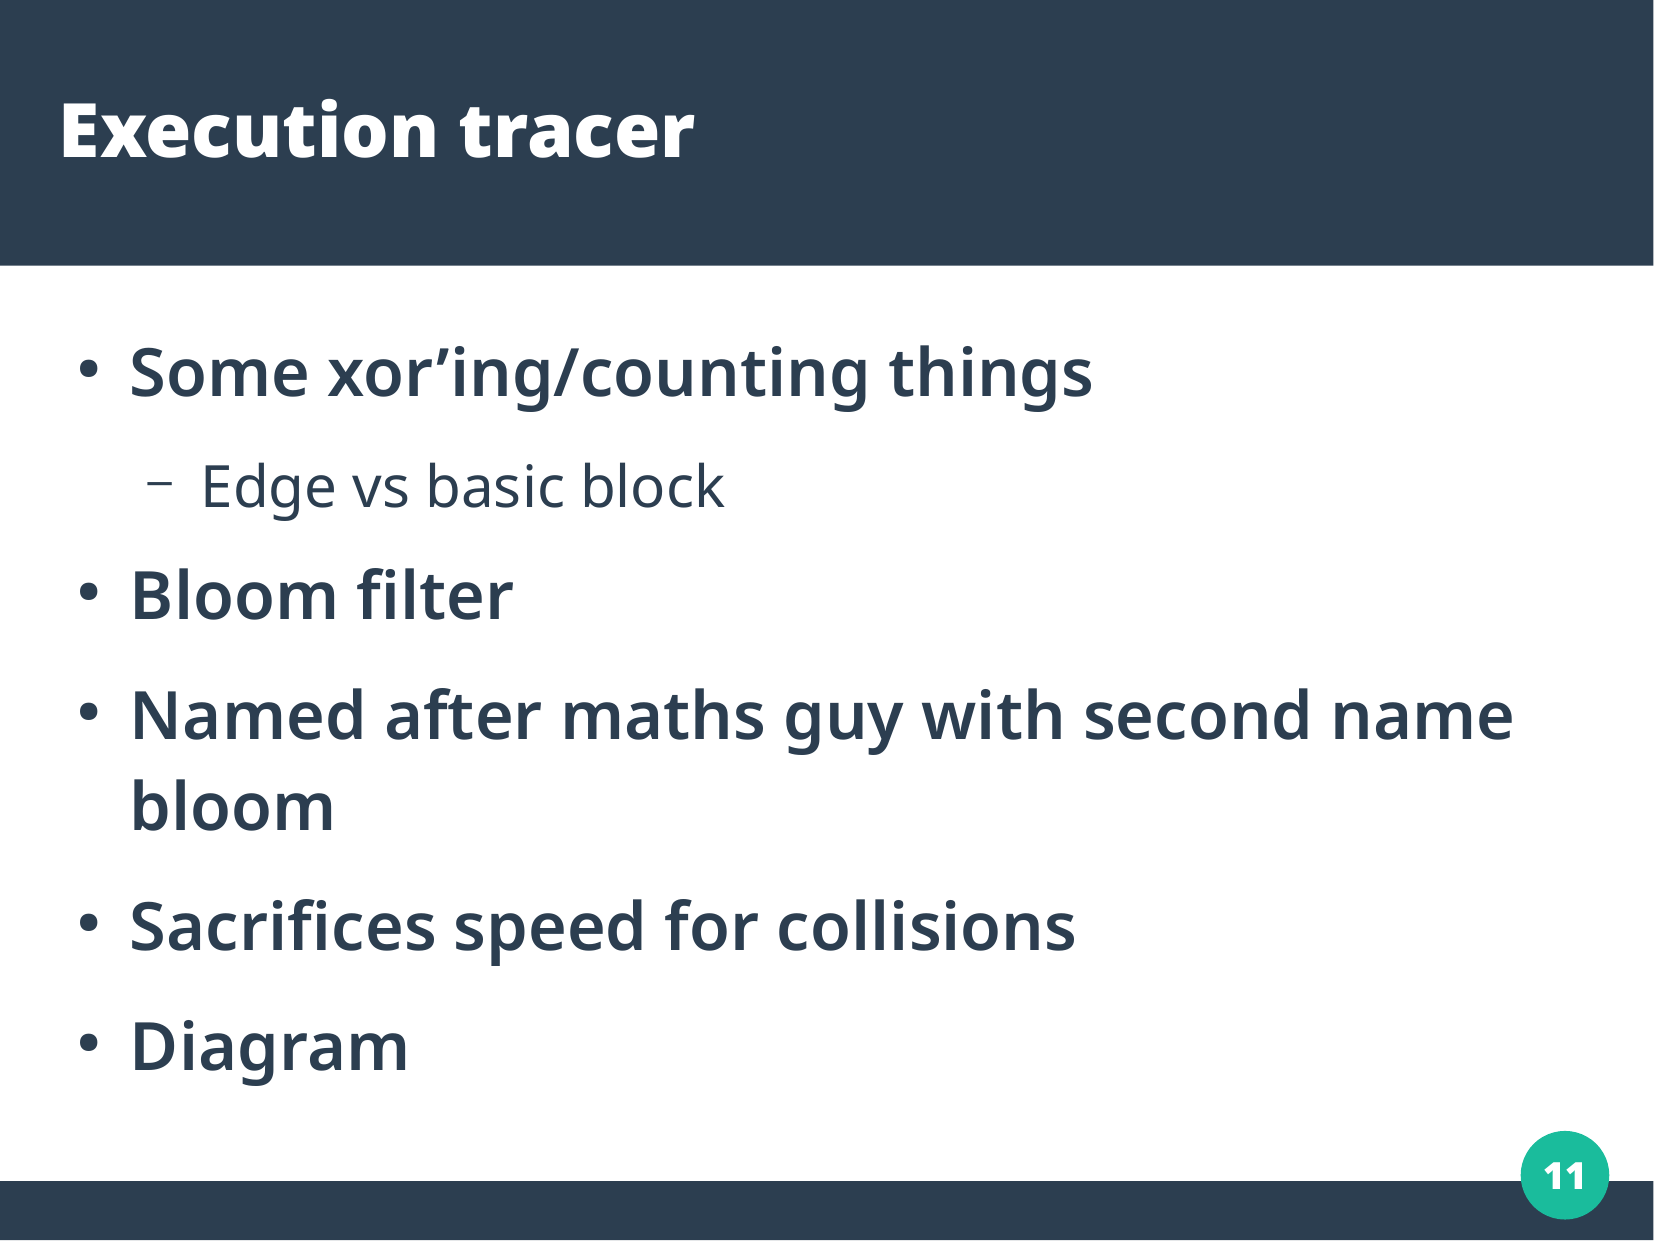

# Execution tracer
Some xor’ing/counting things
Edge vs basic block
Bloom filter
Named after maths guy with second name bloom
Sacrifices speed for collisions
Diagram
11